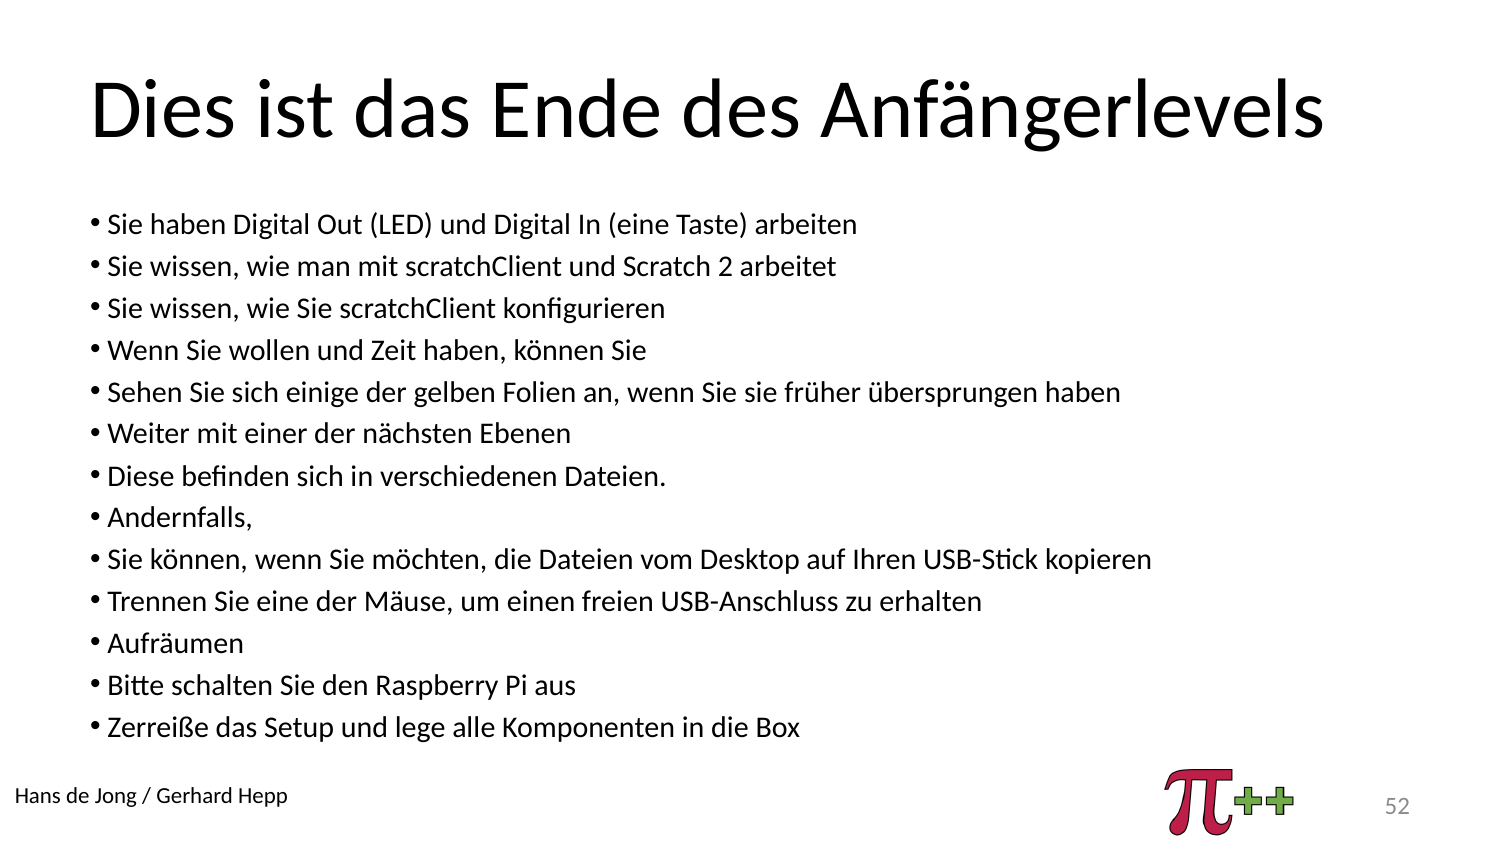

# Dies ist das Ende des Anfängerlevels
Sie haben Digital Out (LED) und Digital In (eine Taste) arbeiten
Sie wissen, wie man mit scratchClient und Scratch 2 arbeitet
Sie wissen, wie Sie scratchClient konfigurieren
Wenn Sie wollen und Zeit haben, können Sie
Sehen Sie sich einige der gelben Folien an, wenn Sie sie früher übersprungen haben
Weiter mit einer der nächsten Ebenen
Diese befinden sich in verschiedenen Dateien.
Andernfalls,
Sie können, wenn Sie möchten, die Dateien vom Desktop auf Ihren USB-Stick kopieren
Trennen Sie eine der Mäuse, um einen freien USB-Anschluss zu erhalten
Aufräumen
Bitte schalten Sie den Raspberry Pi aus
Zerreiße das Setup und lege alle Komponenten in die Box